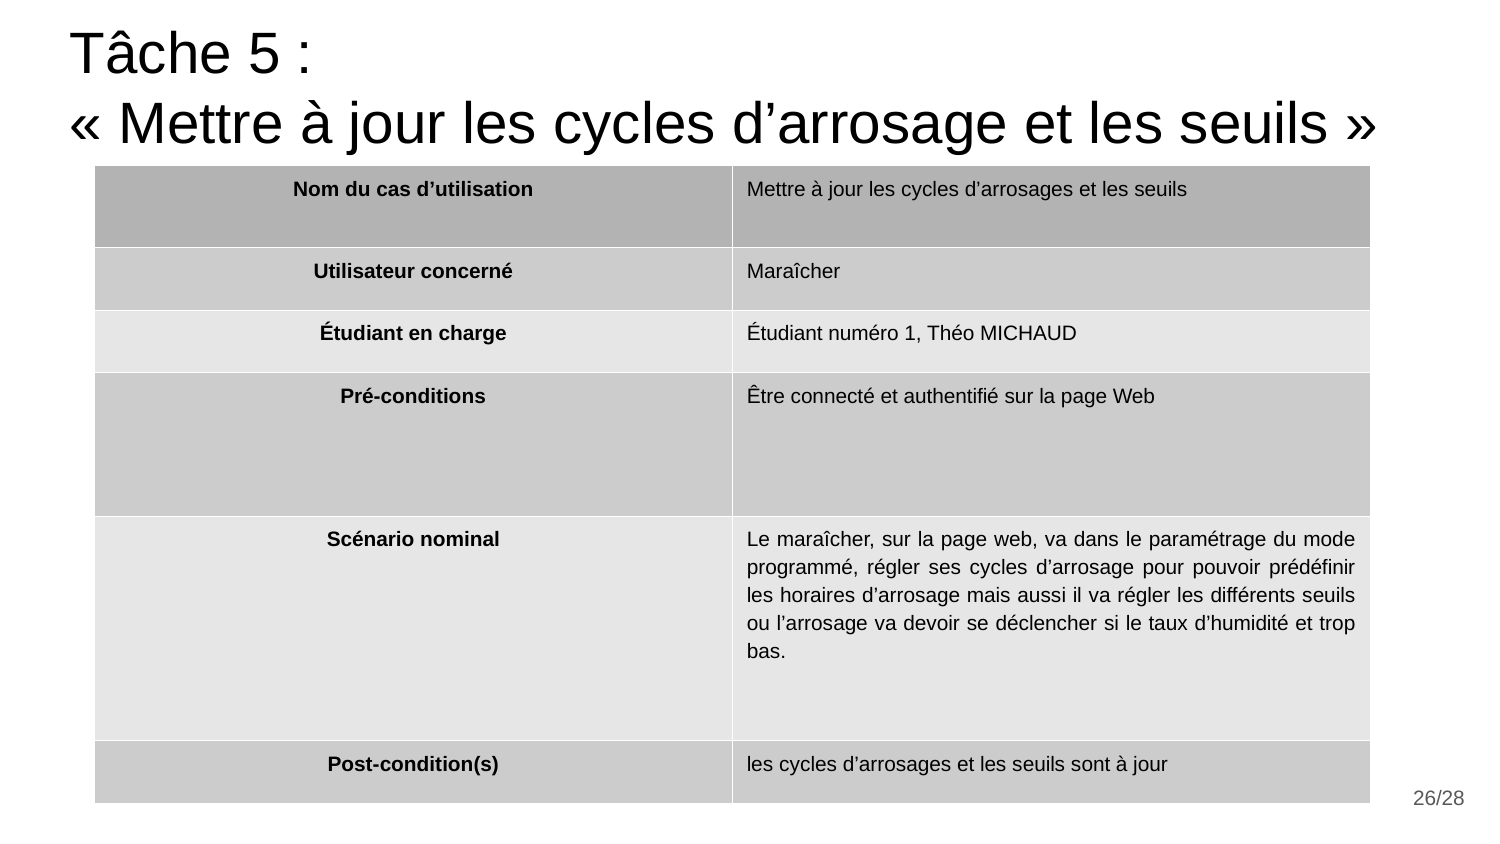

# Tâche 5 : « Mettre à jour les cycles d’arrosage et les seuils »
| Nom du cas d’utilisation | Mettre à jour les cycles d’arrosages et les seuils |
| --- | --- |
| Utilisateur concerné | Maraîcher |
| Étudiant en charge | Étudiant numéro 1, Théo MICHAUD |
| Pré-conditions | Être connecté et authentifié sur la page Web |
| Scénario nominal | Le maraîcher, sur la page web, va dans le paramétrage du mode programmé, régler ses cycles d’arrosage pour pouvoir prédéfinir les horaires d’arrosage mais aussi il va régler les différents seuils ou l’arrosage va devoir se déclencher si le taux d’humidité et trop bas. |
| Post-condition(s) | les cycles d’arrosages et les seuils sont à jour |